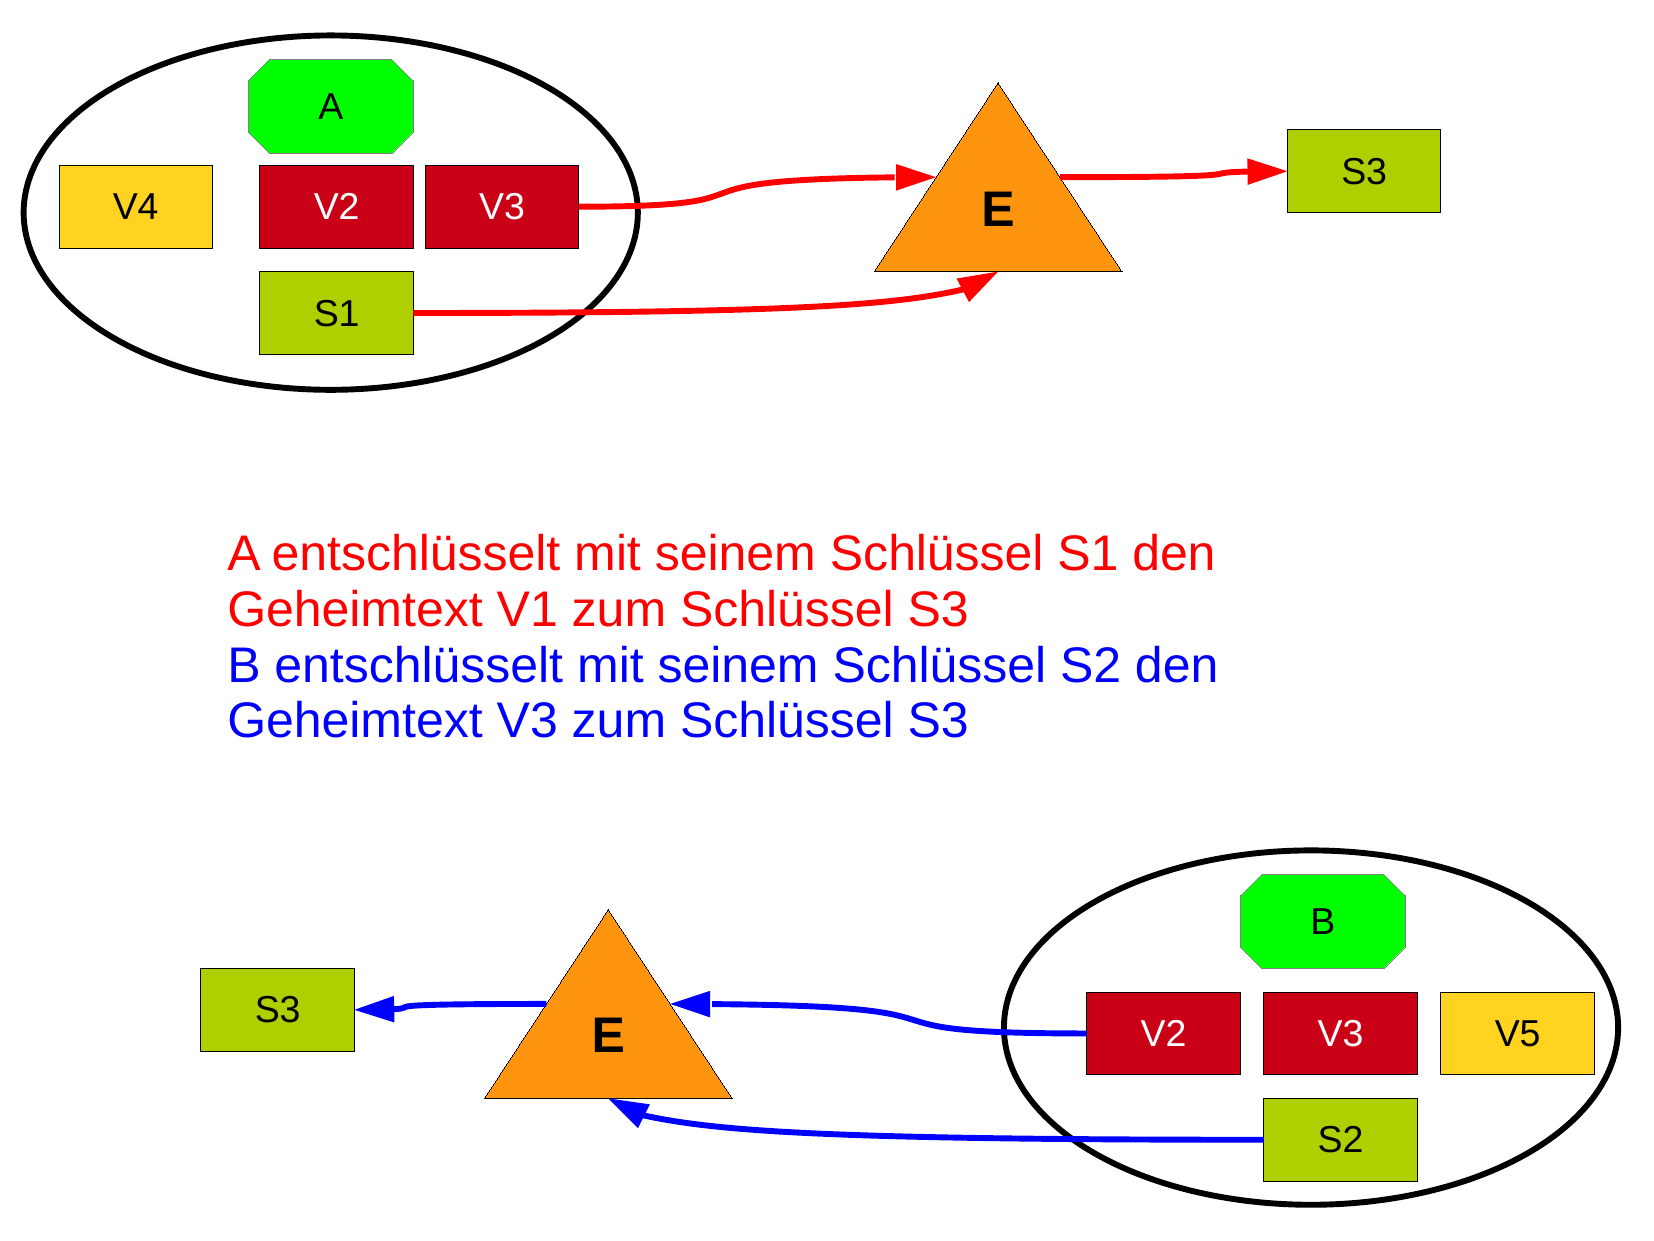

A
E
S3
V4
V2
V3
S1
A entschlüsselt mit seinem Schlüssel S1 den Geheimtext V1 zum Schlüssel S3
B entschlüsselt mit seinem Schlüssel S2 den Geheimtext V3 zum Schlüssel S3
B
E
S3
V2
V3
V5
S2